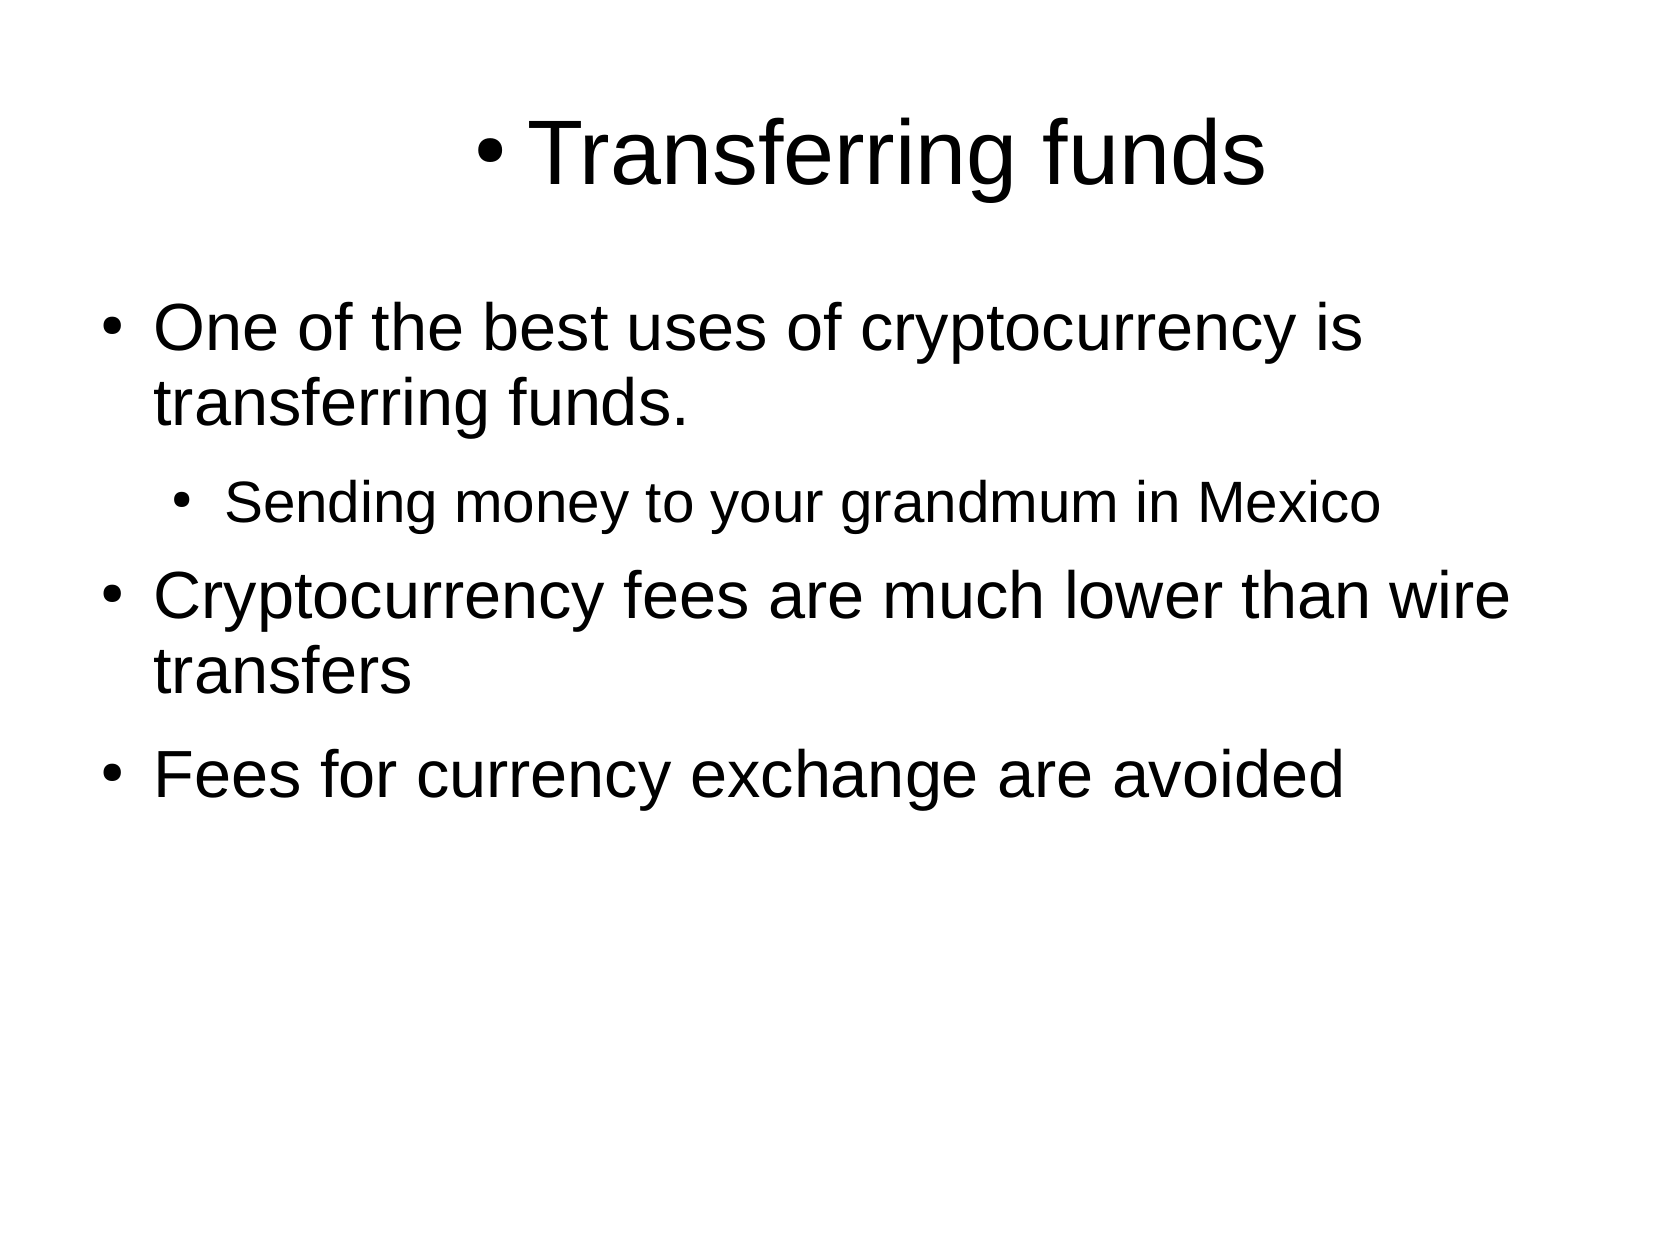

# Transferring funds
One of the best uses of cryptocurrency is transferring funds.
Sending money to your grandmum in Mexico
Cryptocurrency fees are much lower than wire transfers
Fees for currency exchange are avoided